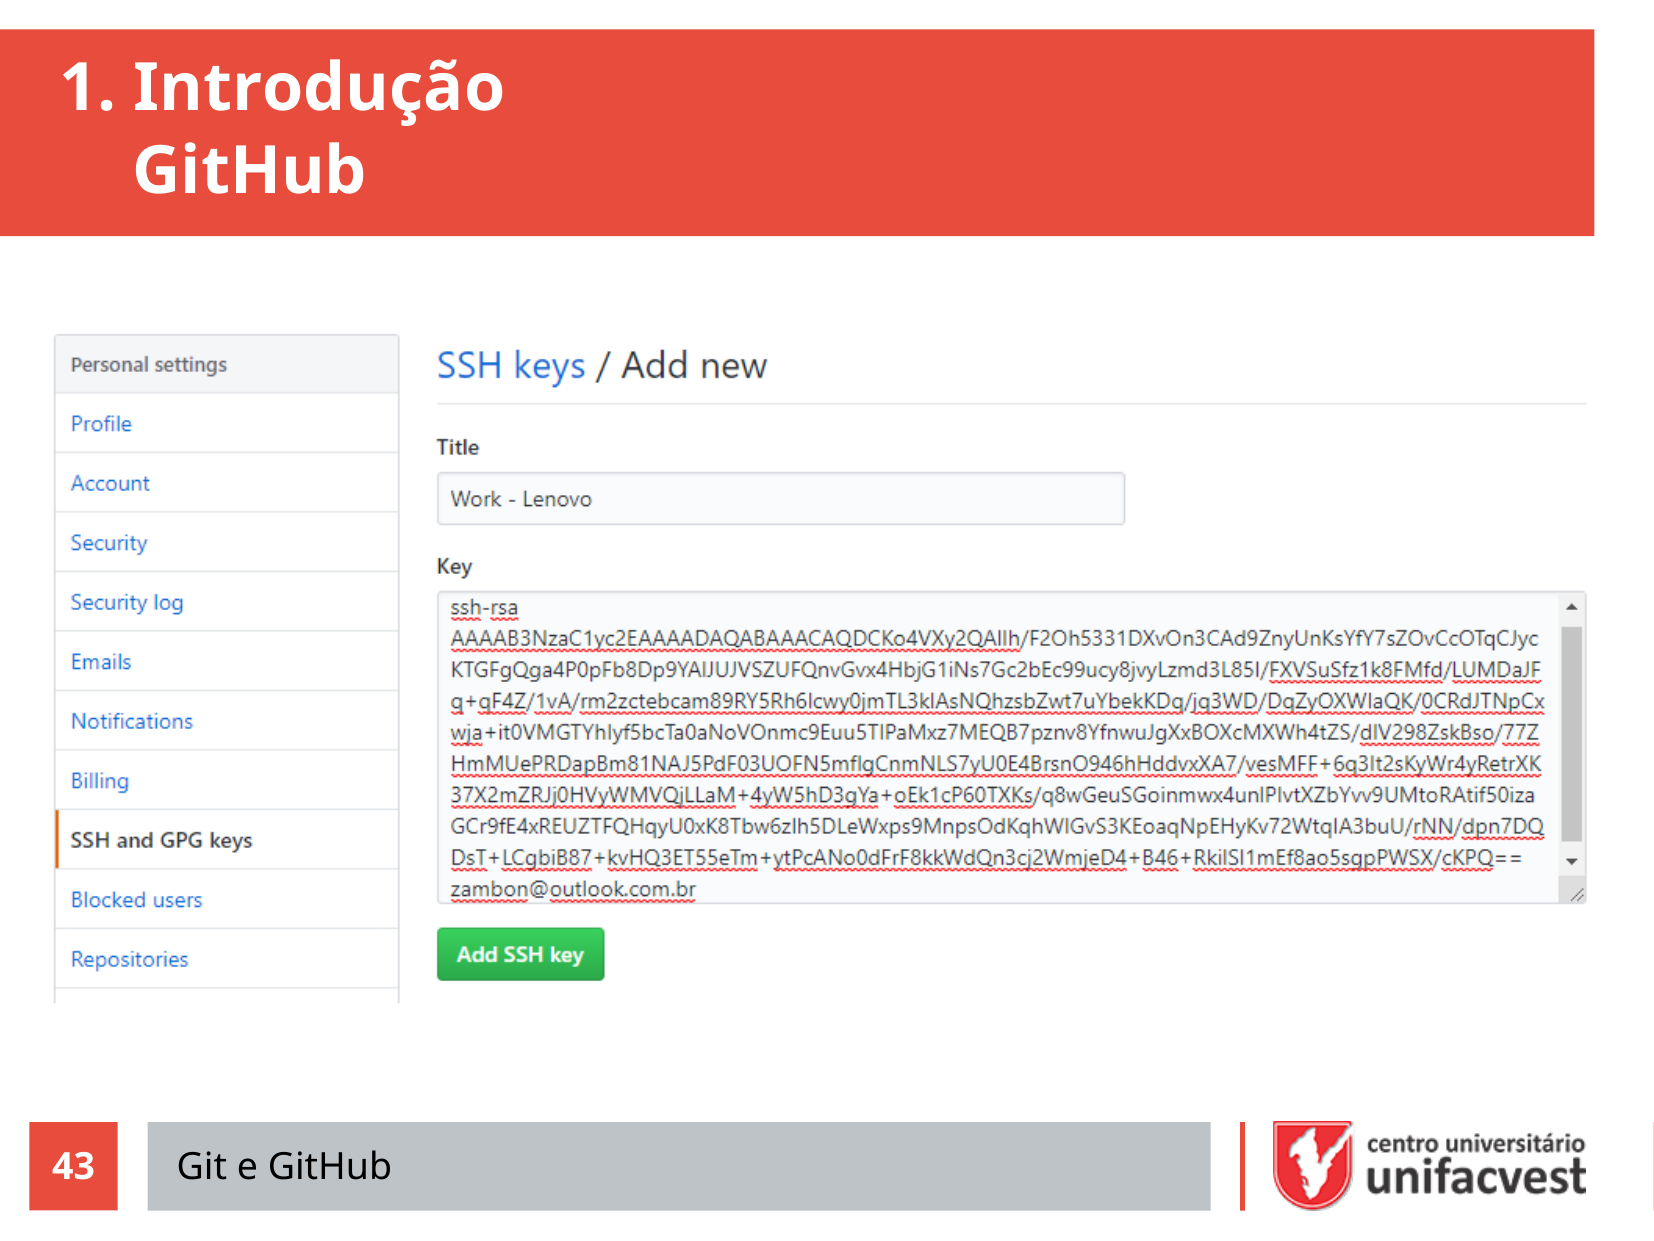

# 1. Introdução GitHub
43
Git e GitHub